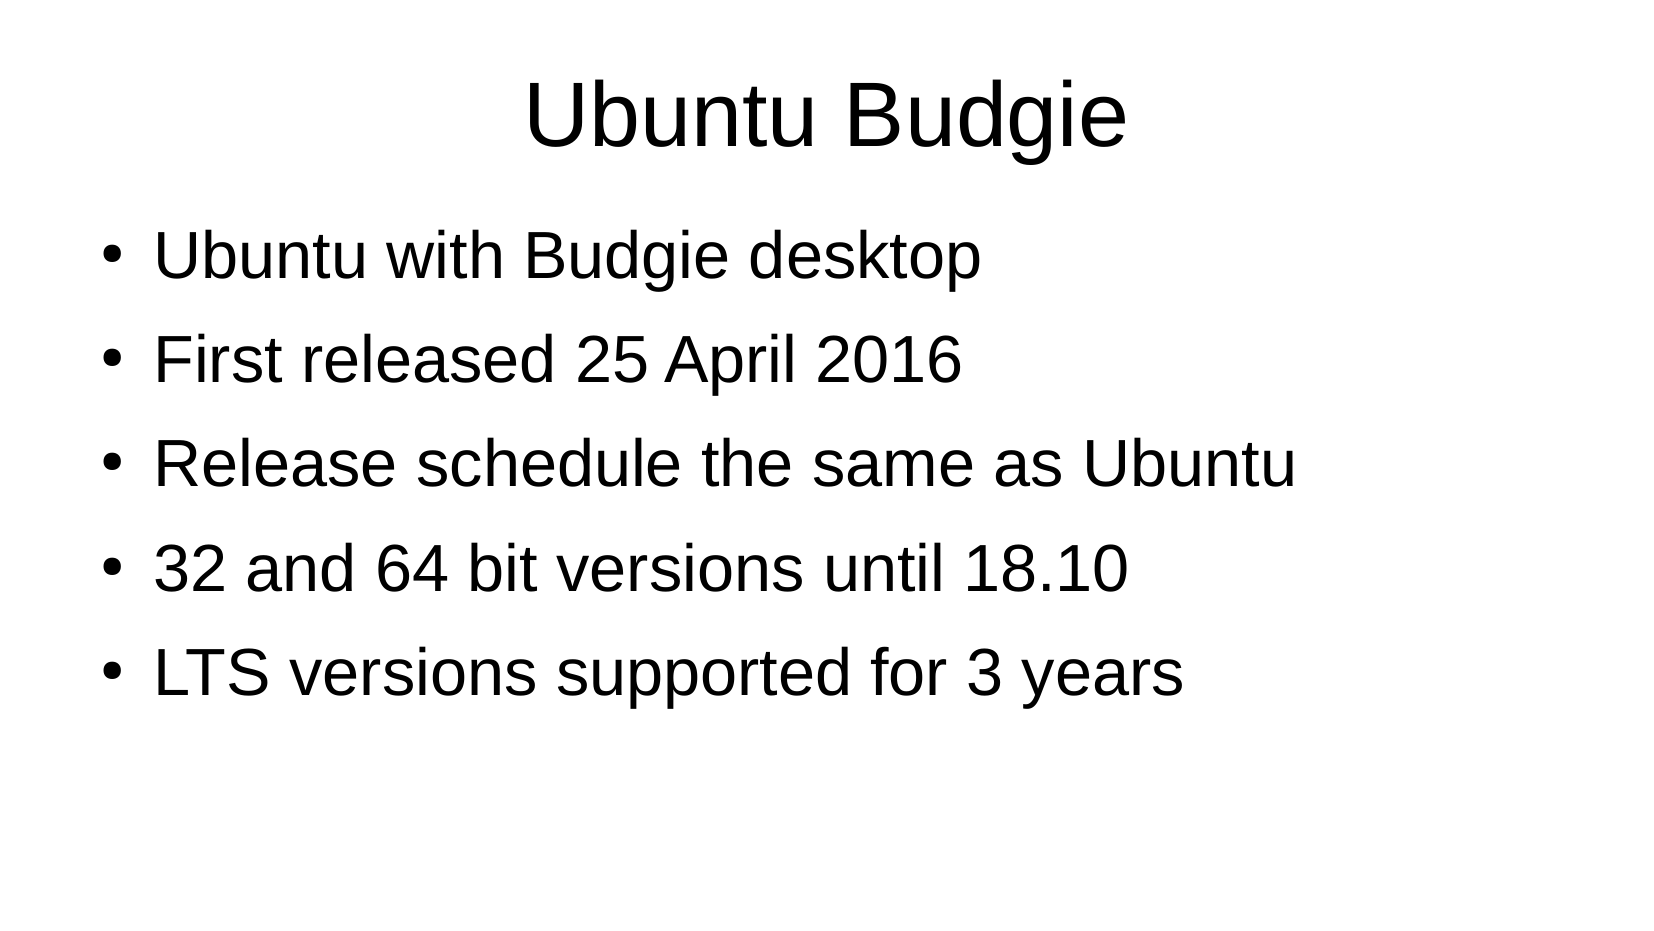

# Ubuntu Budgie
Ubuntu with Budgie desktop
First released 25 April 2016
Release schedule the same as Ubuntu
32 and 64 bit versions until 18.10
LTS versions supported for 3 years